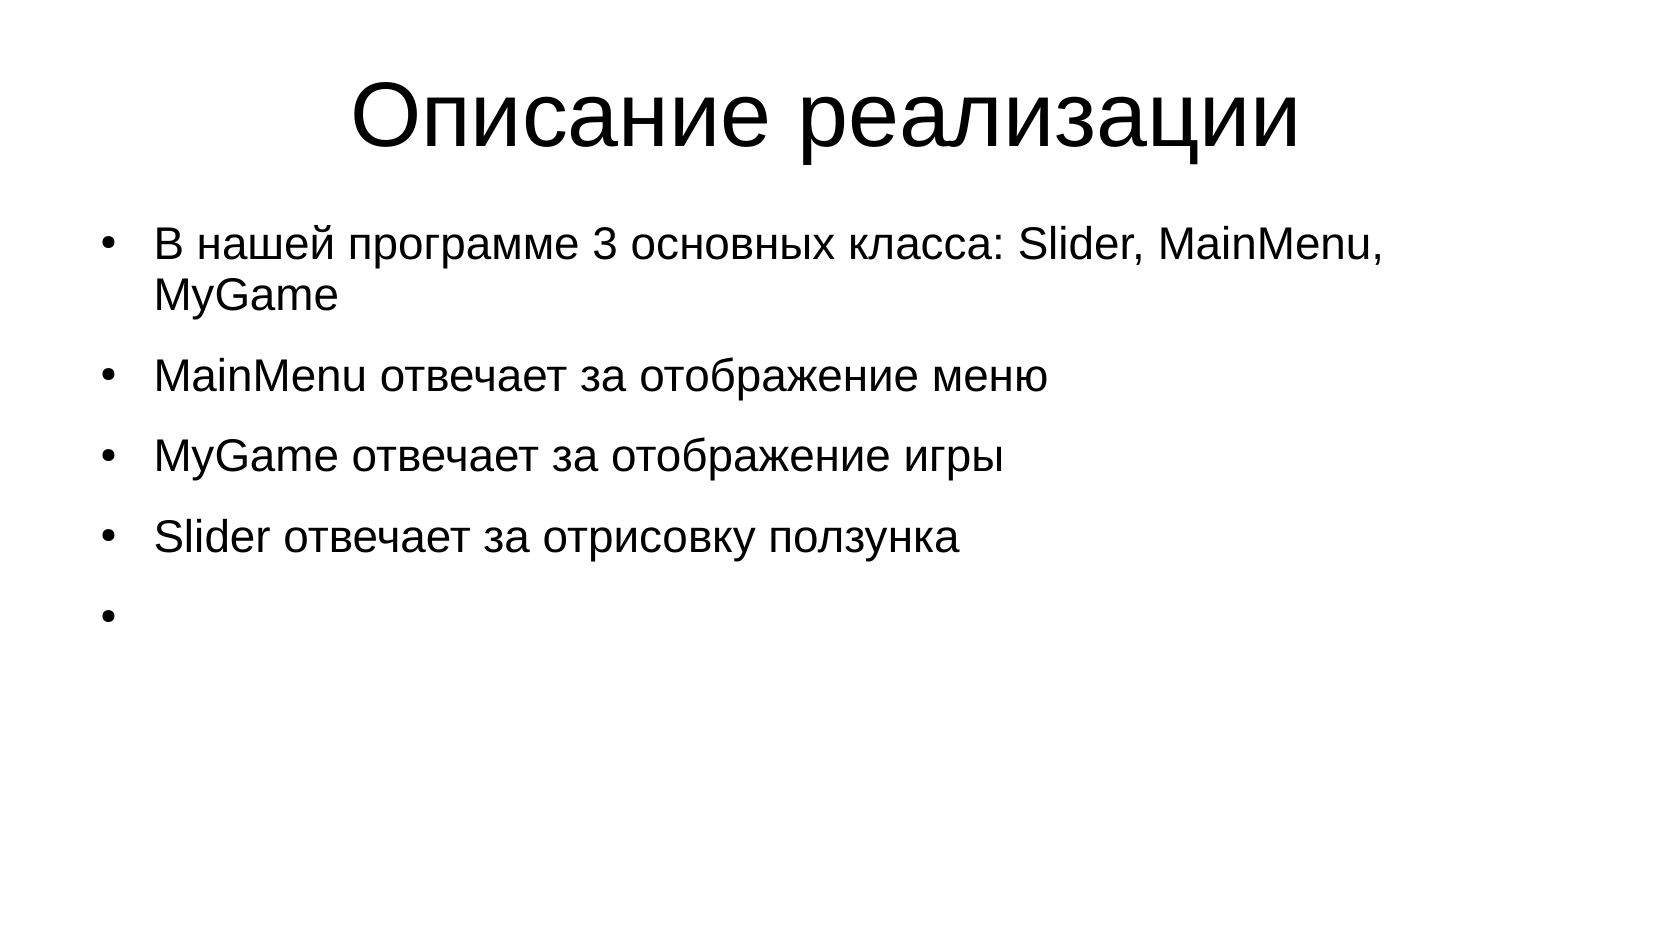

# Описание реализации
В нашей программе 3 основных класса: Slider, MainMenu, MyGame
MainMenu отвечает за отображение меню
MyGame отвечает за отображение игры
Slider отвечает за отрисовку ползунка